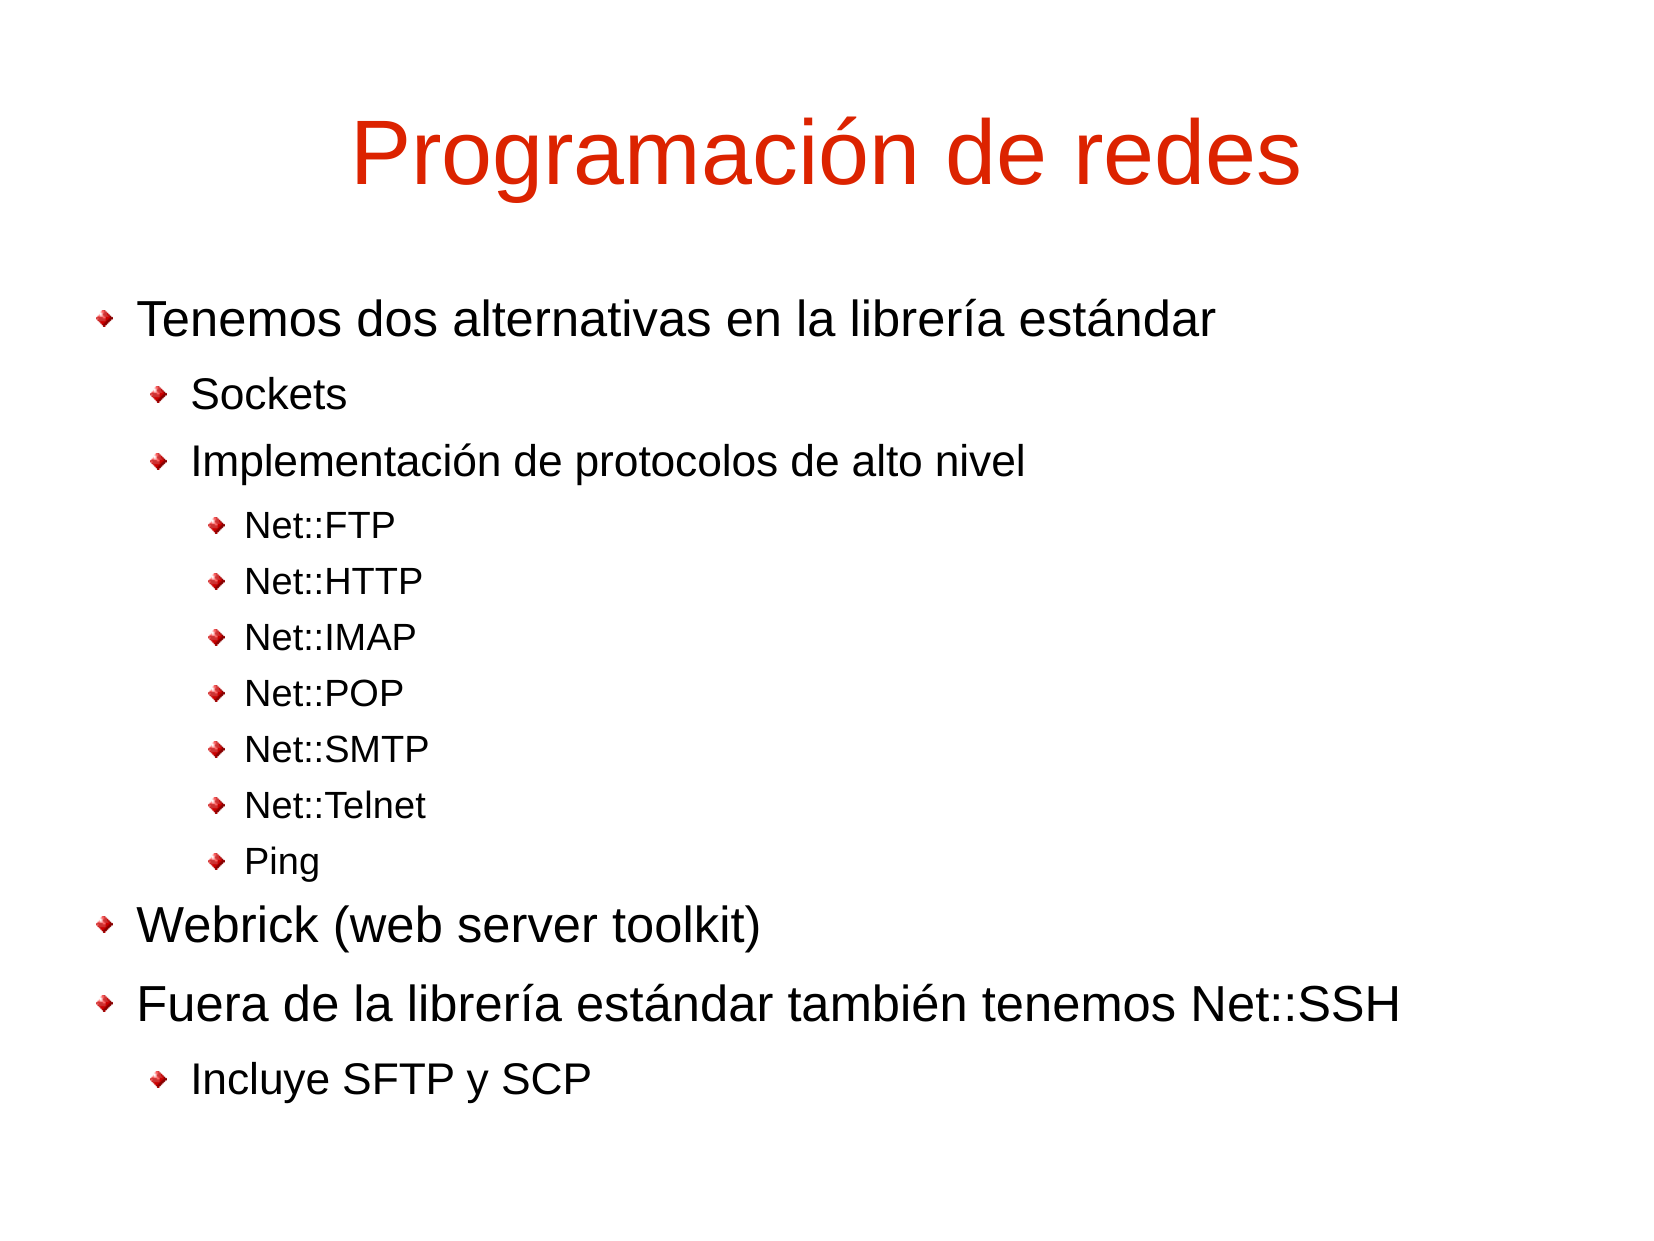

# Programación de redes
Tenemos dos alternativas en la librería estándar
Sockets
Implementación de protocolos de alto nivel
Net::FTP
Net::HTTP
Net::IMAP
Net::POP
Net::SMTP
Net::Telnet
Ping
Webrick (web server toolkit)
Fuera de la librería estándar también tenemos Net::SSH
Incluye SFTP y SCP